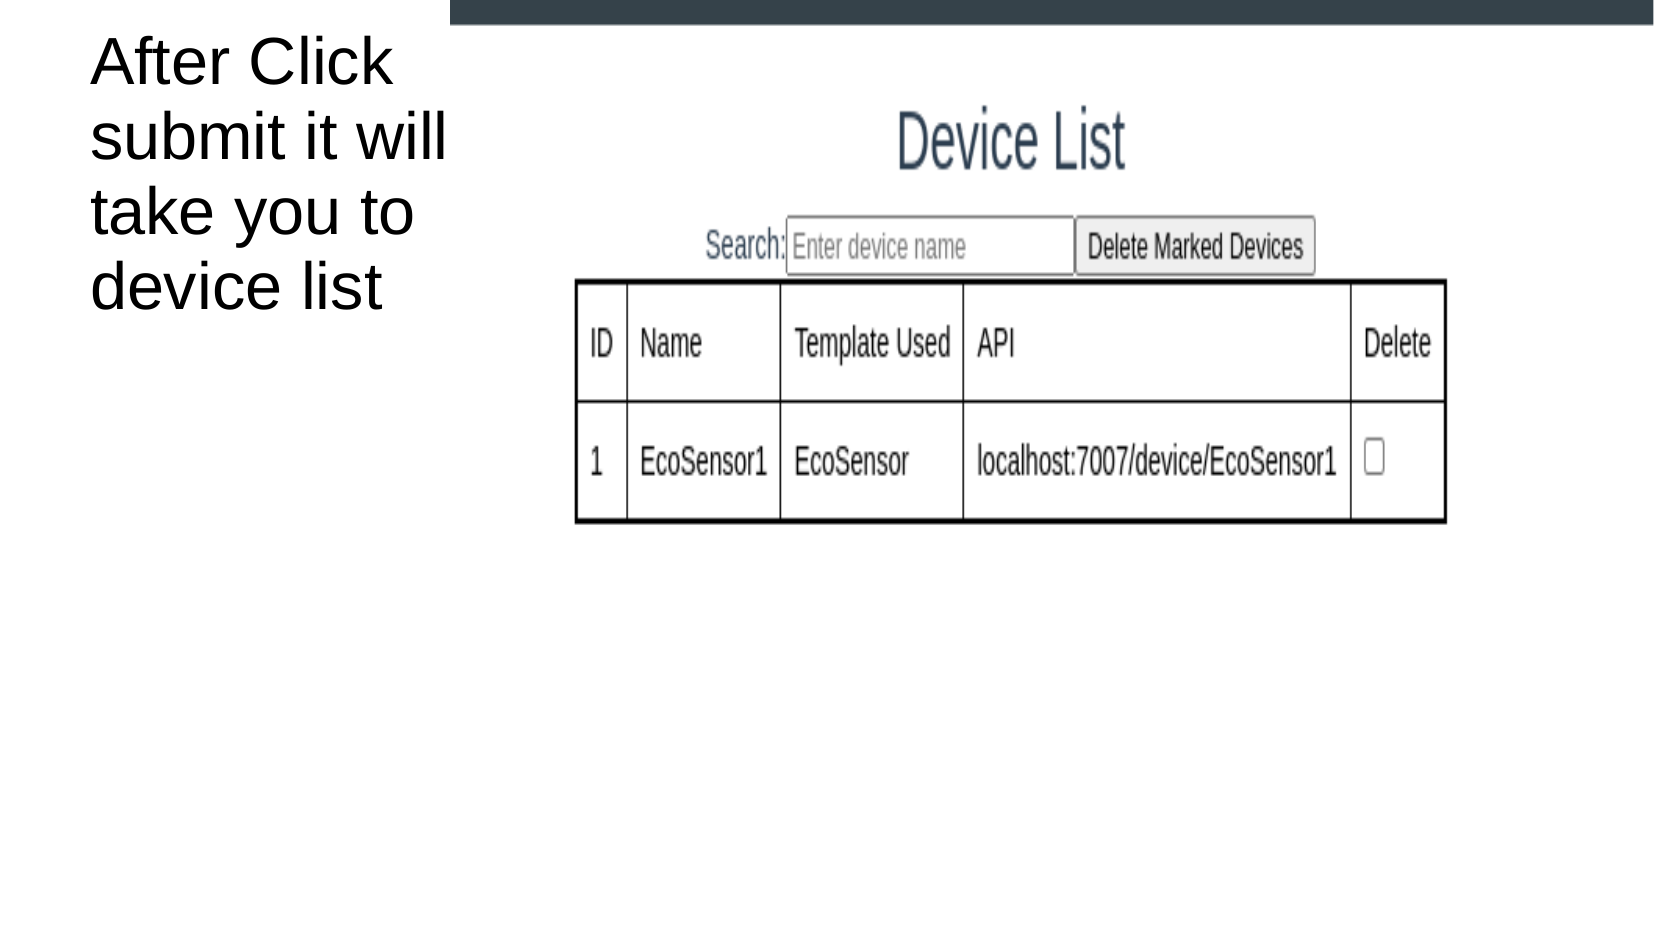

# After Click submit it will take you to device list